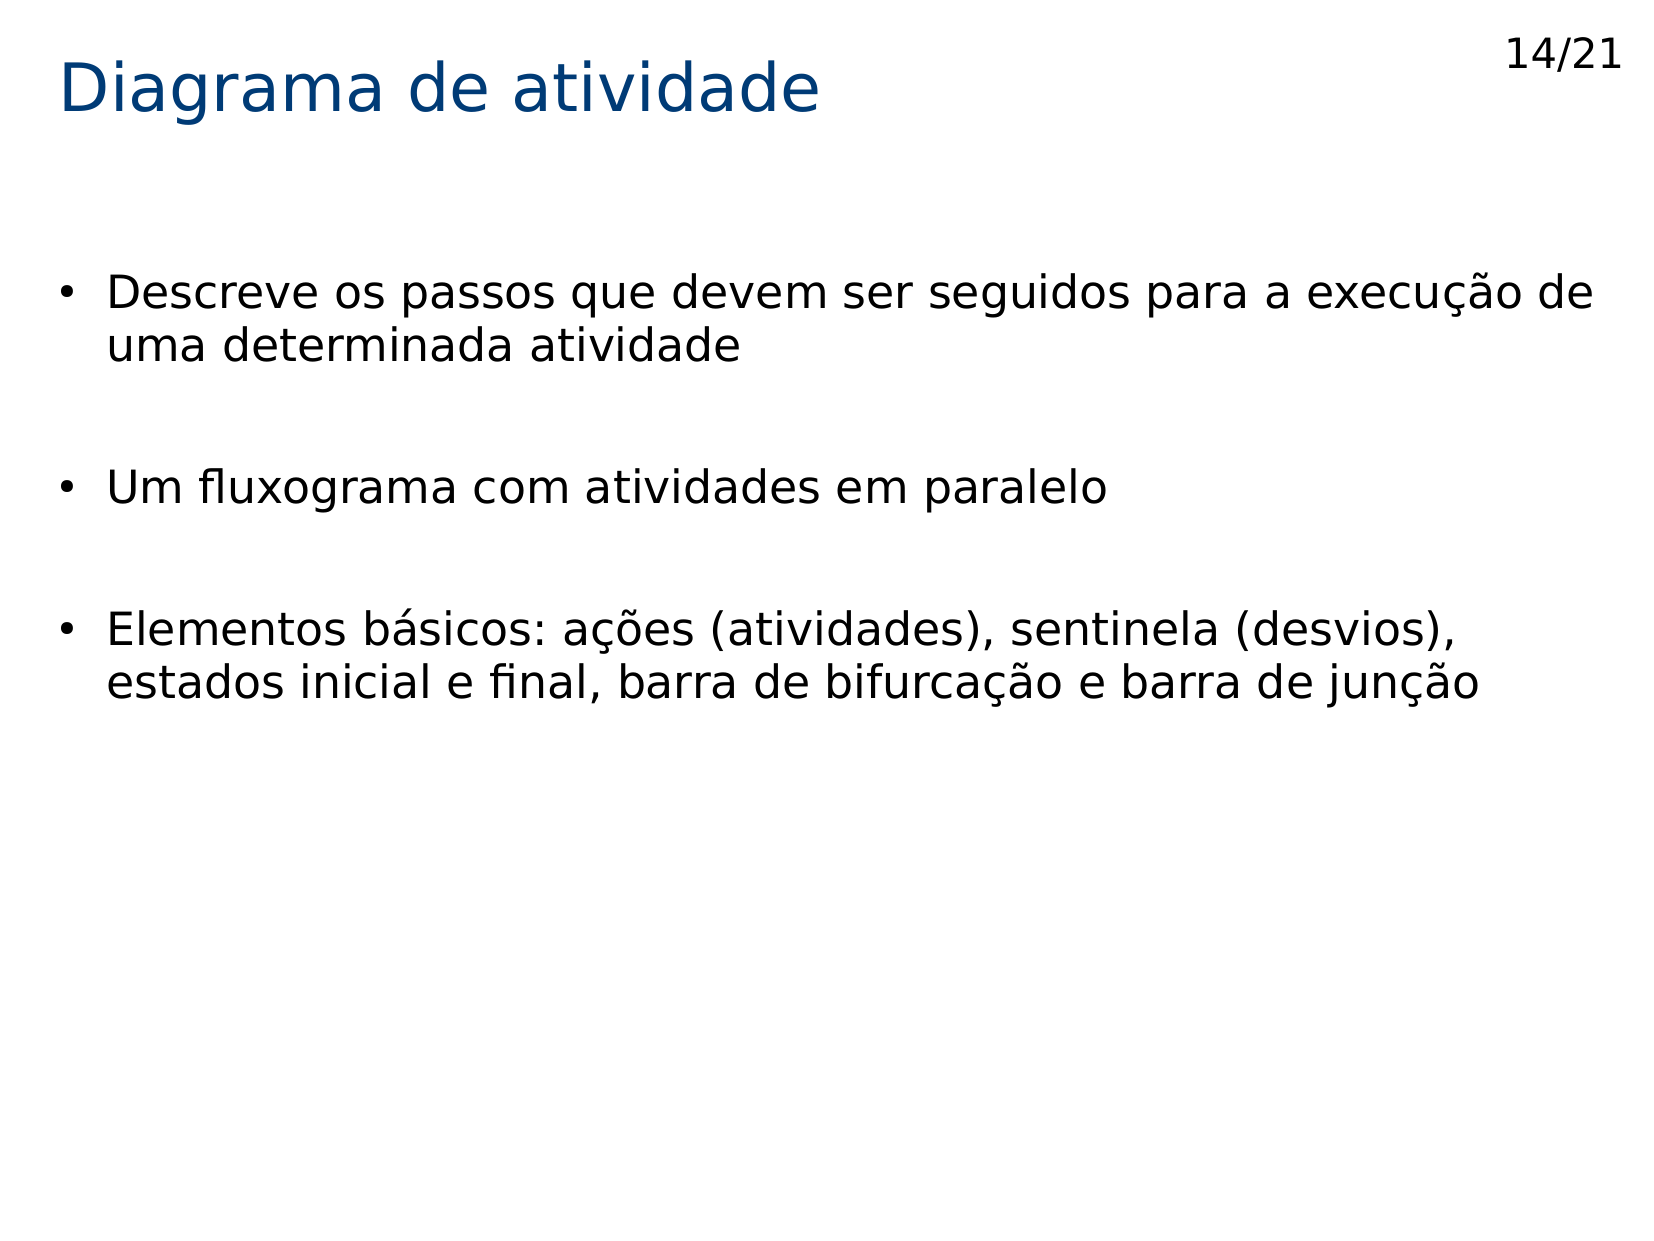

# Diagrama de atividade
14
Descreve os passos que devem ser seguidos para a execução de uma determinada atividade
Um fluxograma com atividades em paralelo
Elementos básicos: ações (atividades), sentinela (desvios), estados inicial e final, barra de bifurcação e barra de junção